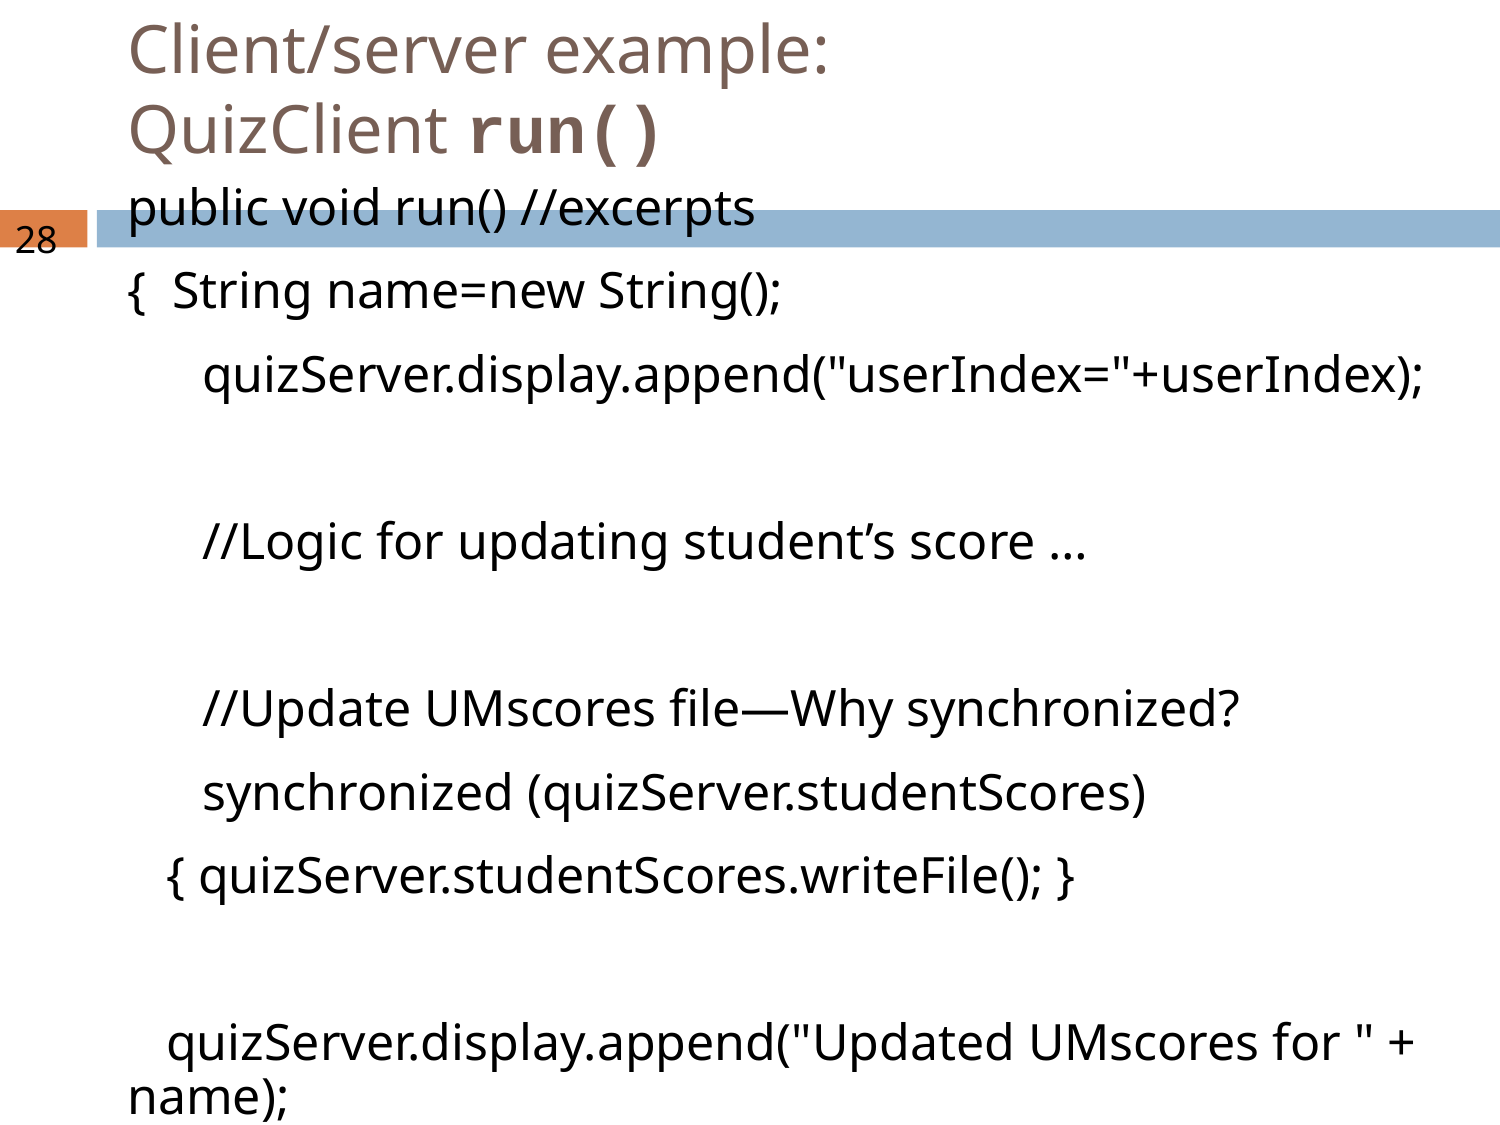

# Client/server example: QuizClient run()
public void run() //excerpts
{ String name=new String();
	quizServer.display.append("userIndex="+userIndex);
	//Logic for updating student’s score …
	//Update UMscores file—Why synchronized?
	synchronized (quizServer.studentScores)
 { quizServer.studentScores.writeFile(); }
 quizServer.display.append("Updated UMscores for " + name);
 connection.close(); //Close this socket connection
}